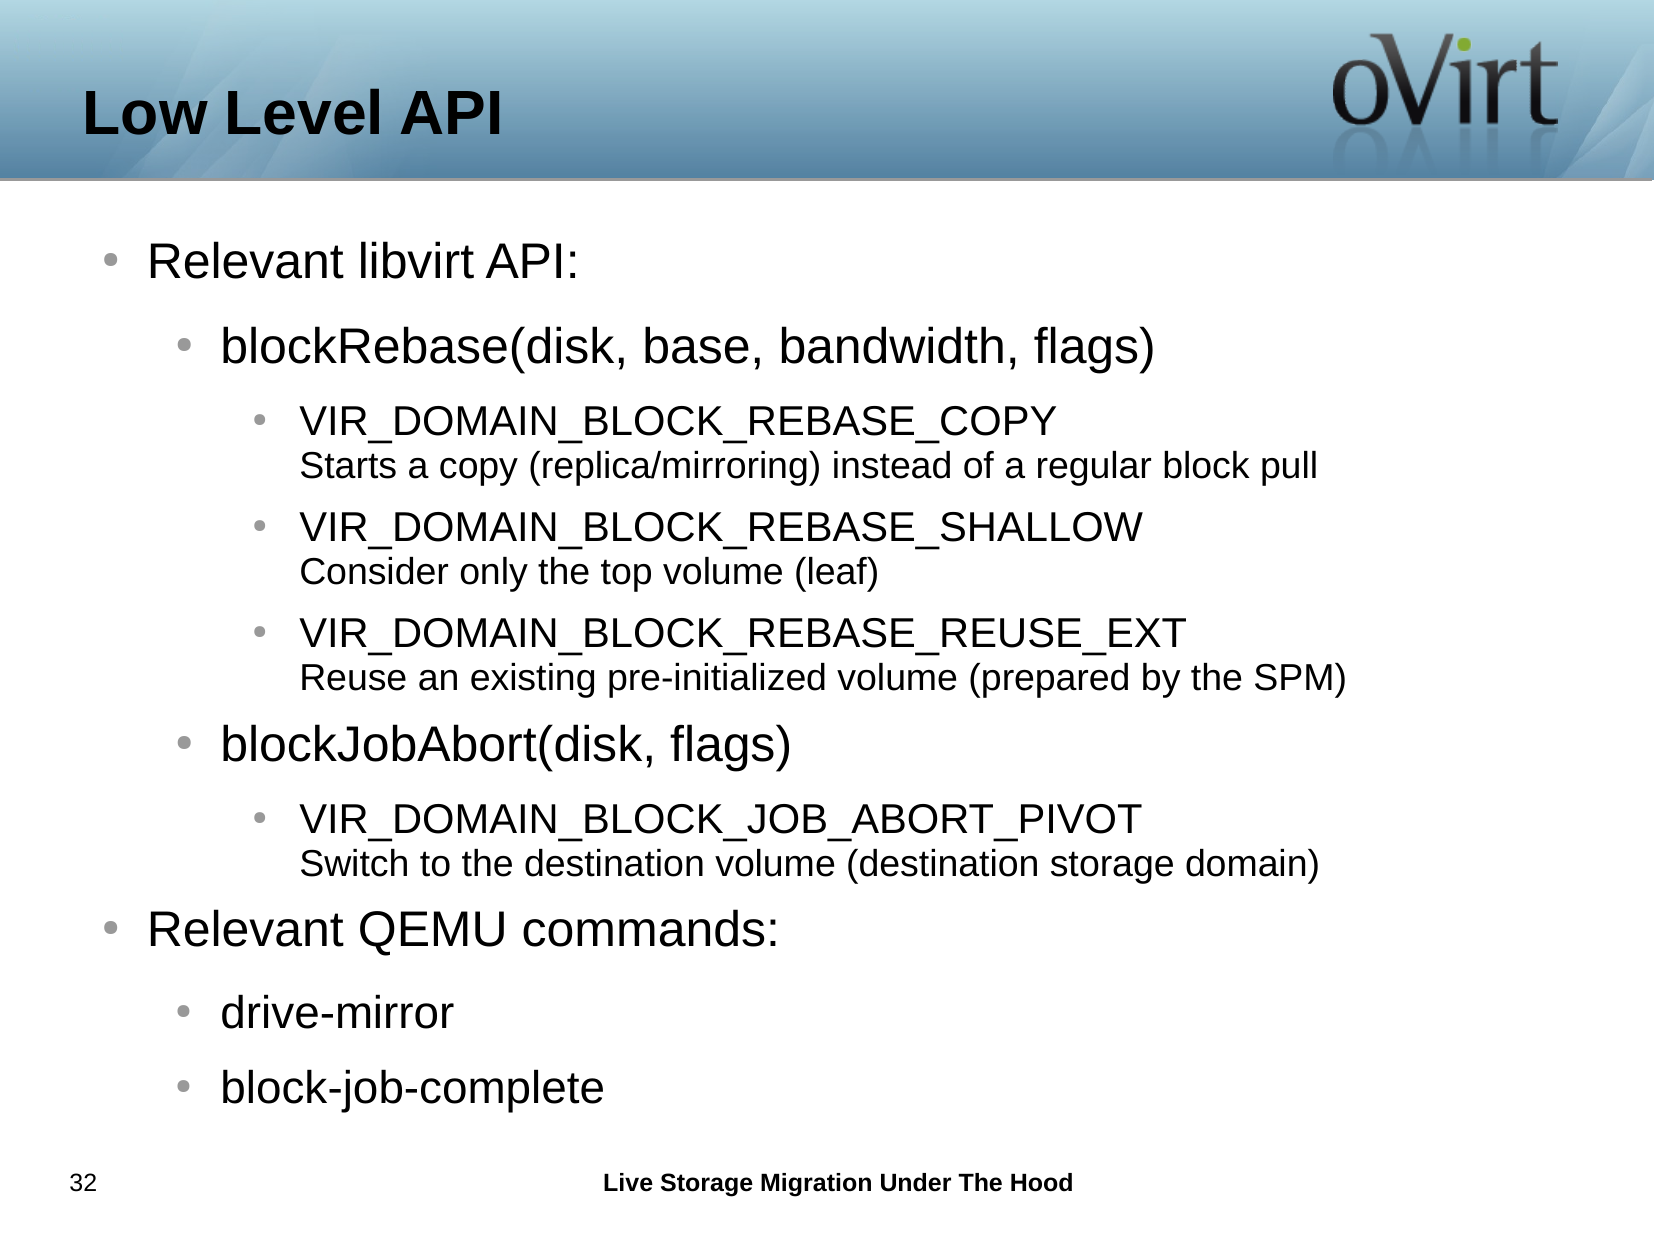

# Low Level API
Relevant libvirt API:
blockRebase(disk, base, bandwidth, flags)
VIR_DOMAIN_BLOCK_REBASE_COPY
Starts a copy (replica/mirroring) instead of a regular block pull
VIR_DOMAIN_BLOCK_REBASE_SHALLOW
Consider only the top volume (leaf)
VIR_DOMAIN_BLOCK_REBASE_REUSE_EXT
Reuse an existing pre-initialized volume (prepared by the SPM)
blockJobAbort(disk, flags)
VIR_DOMAIN_BLOCK_JOB_ABORT_PIVOT
Switch to the destination volume (destination storage domain)
Relevant QEMU commands:
drive-mirror
block-job-complete